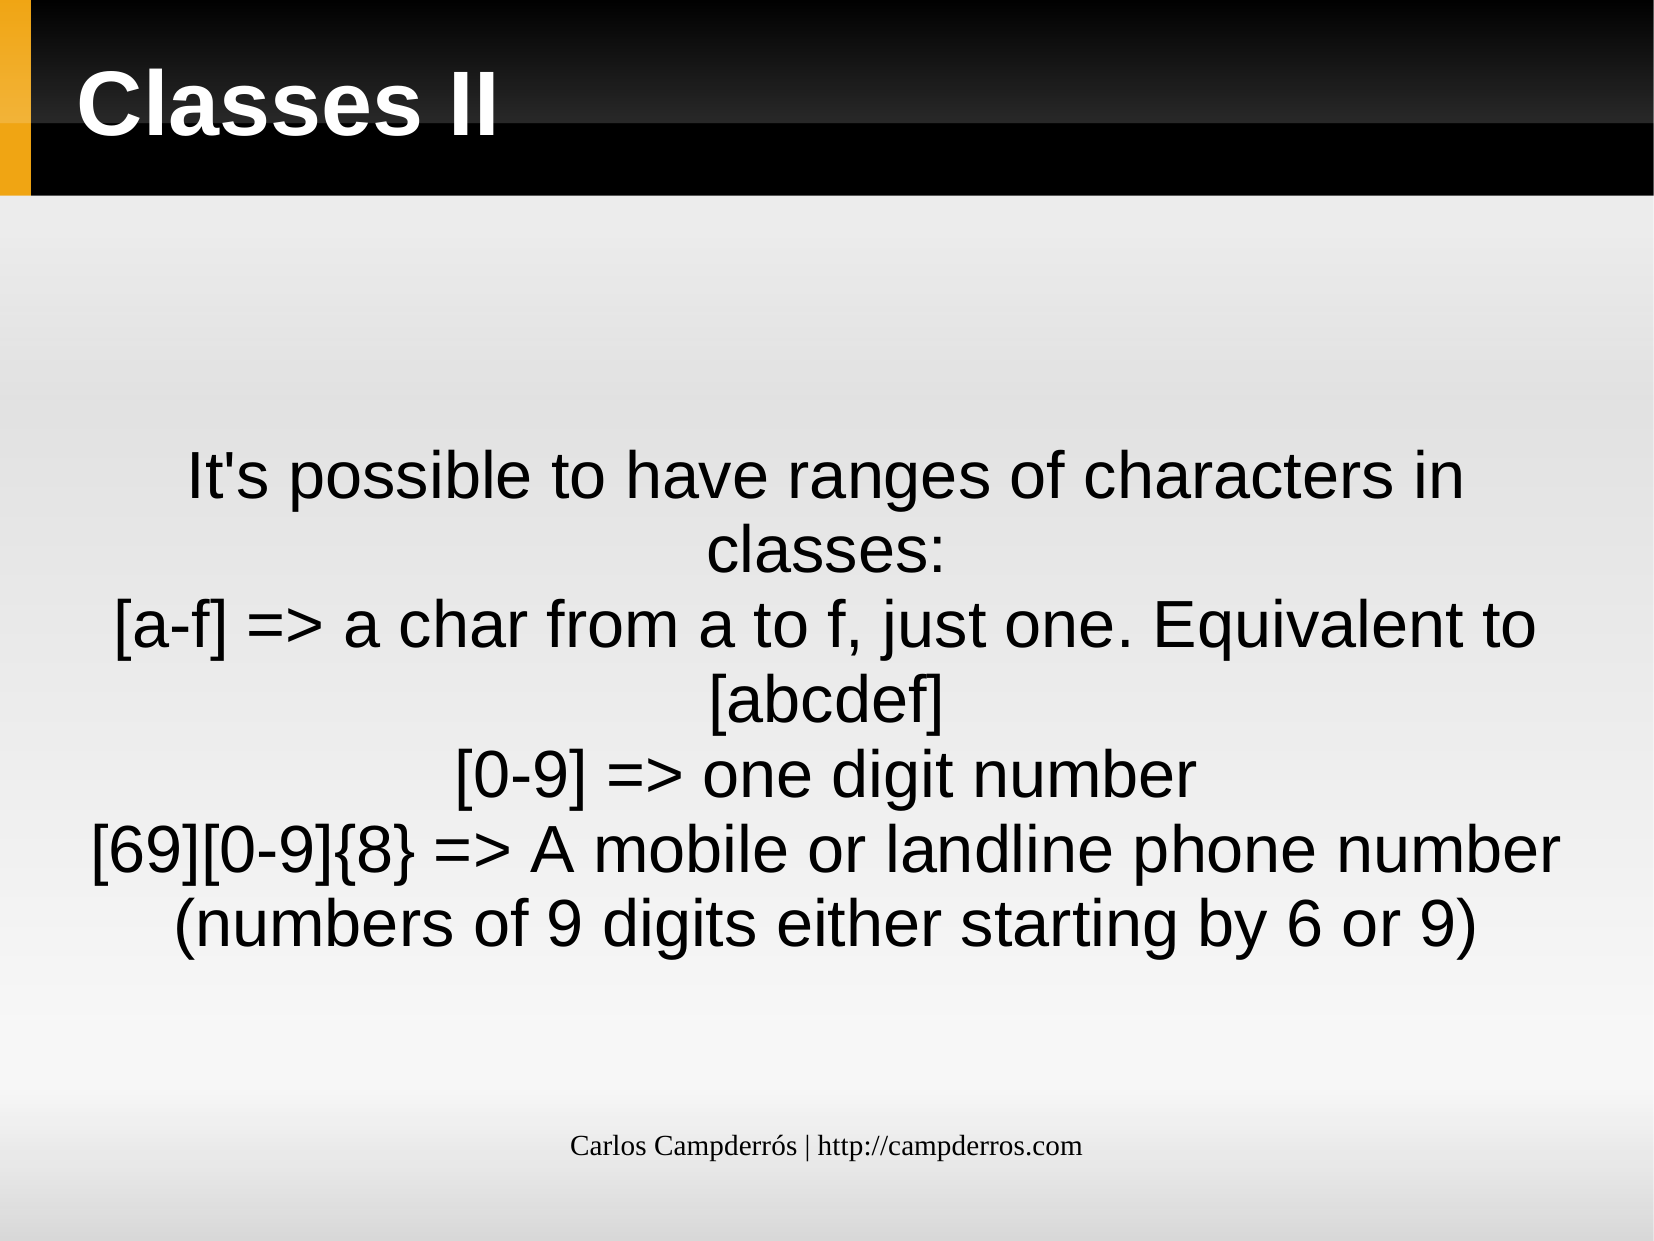

# Classes II
It's possible to have ranges of characters in classes:
[a-f] => a char from a to f, just one. Equivalent to [abcdef]
[0-9] => one digit number
[69][0-9]{8} => A mobile or landline phone number (numbers of 9 digits either starting by 6 or 9)
Carlos Campderrós | http://campderros.com